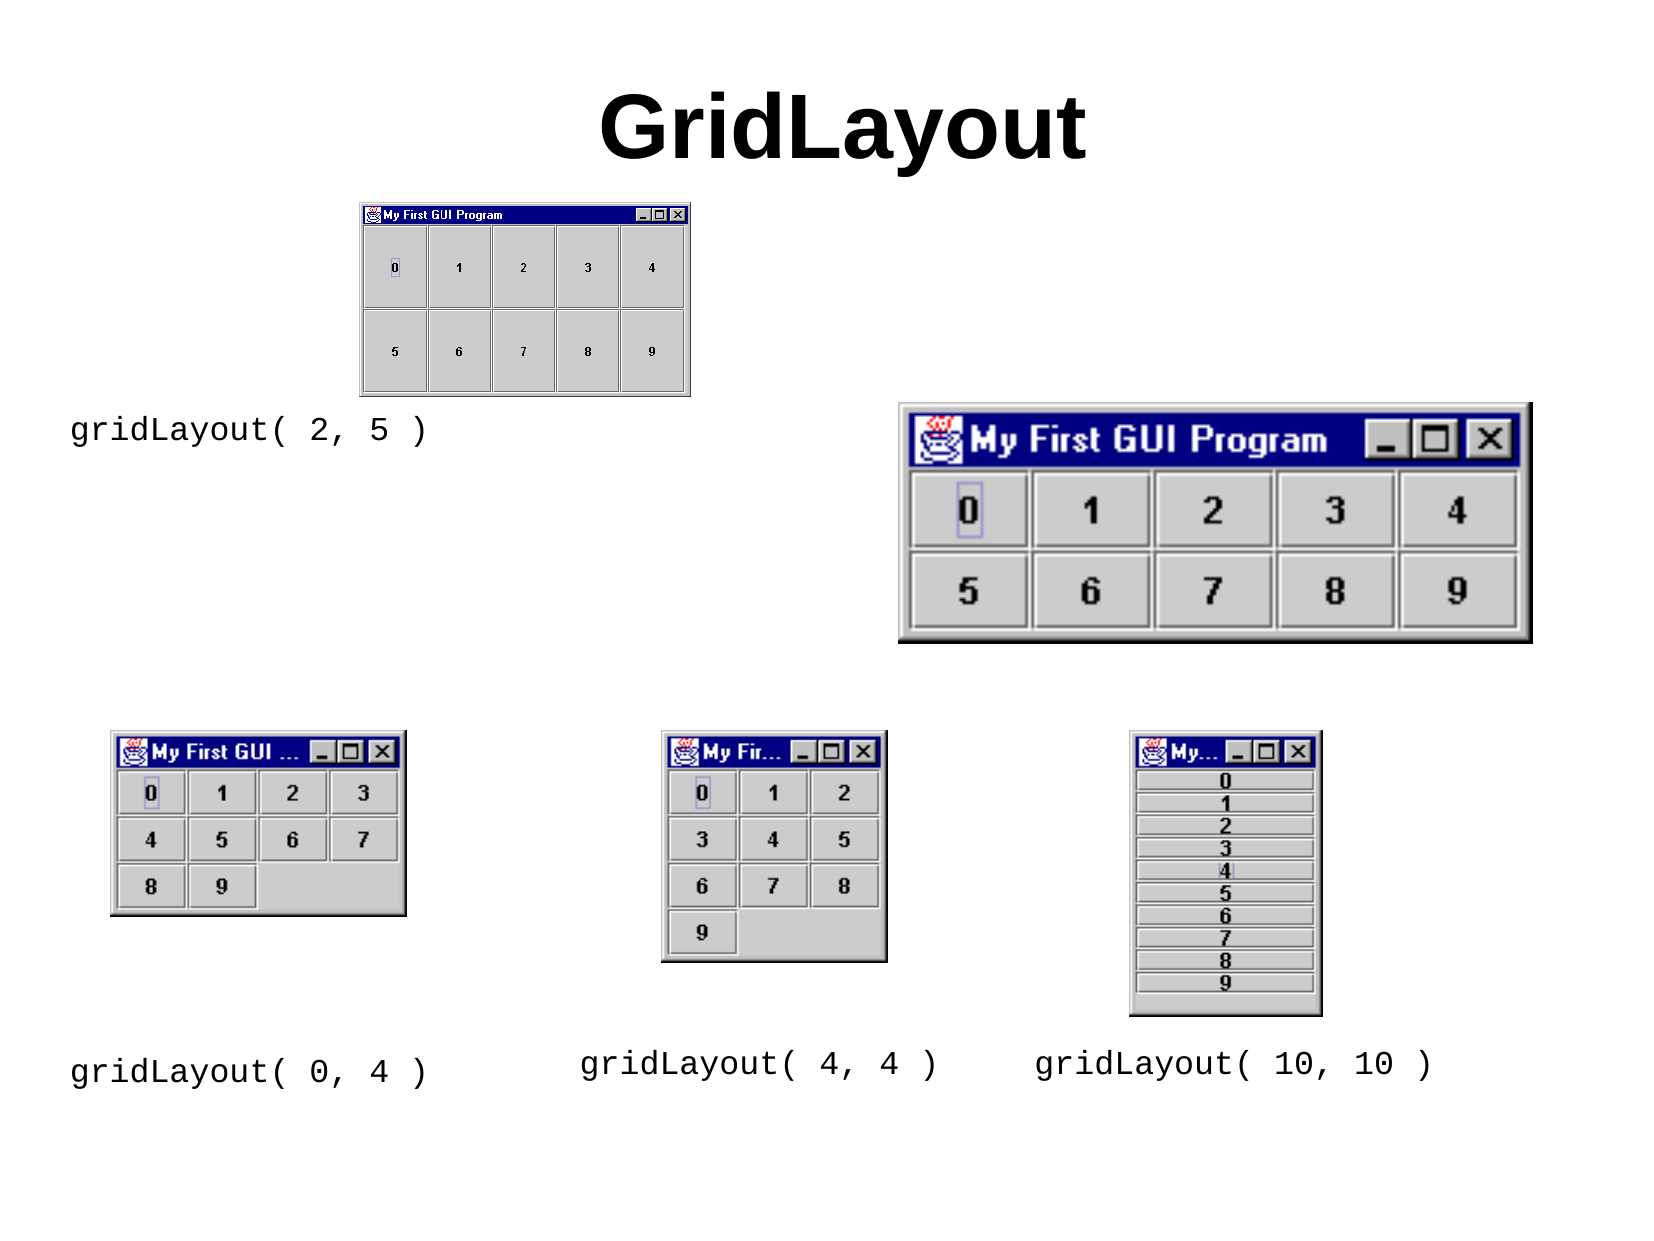

# GridLayout
gridLayout( 2, 5 )
gridLayout( 4, 4 )
gridLayout( 10, 10 )
gridLayout( 0, 4 )